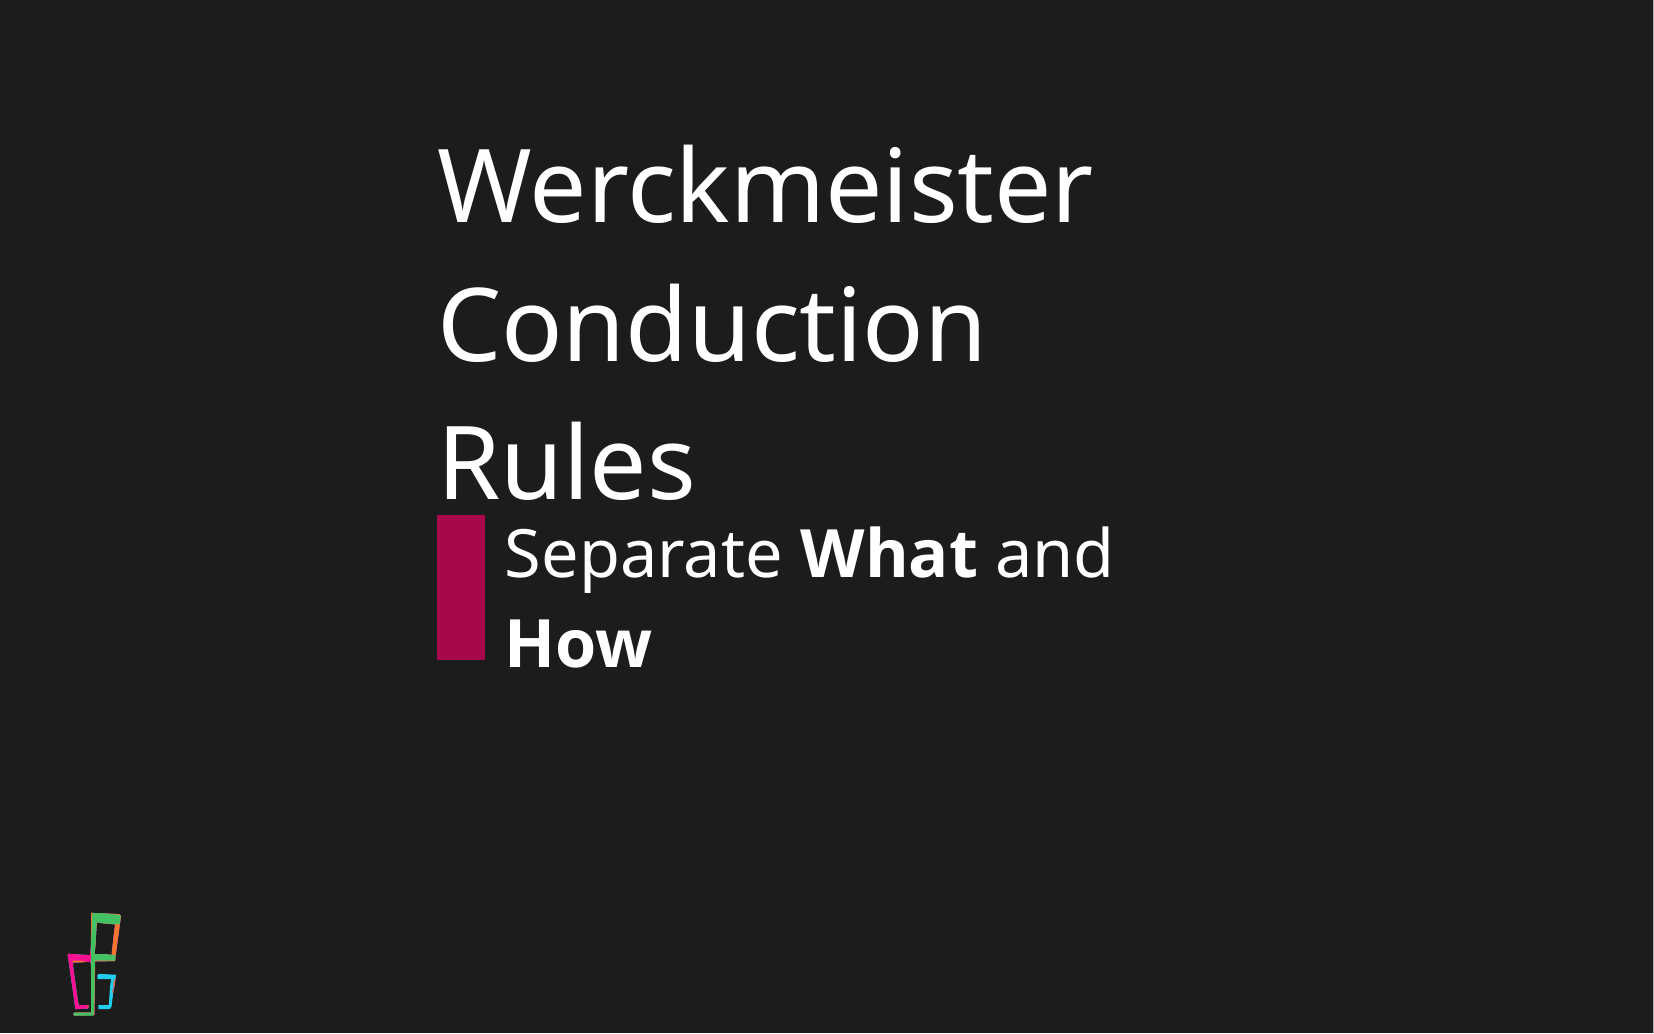

# Werckmeister Conduction Rules
Separate What and How